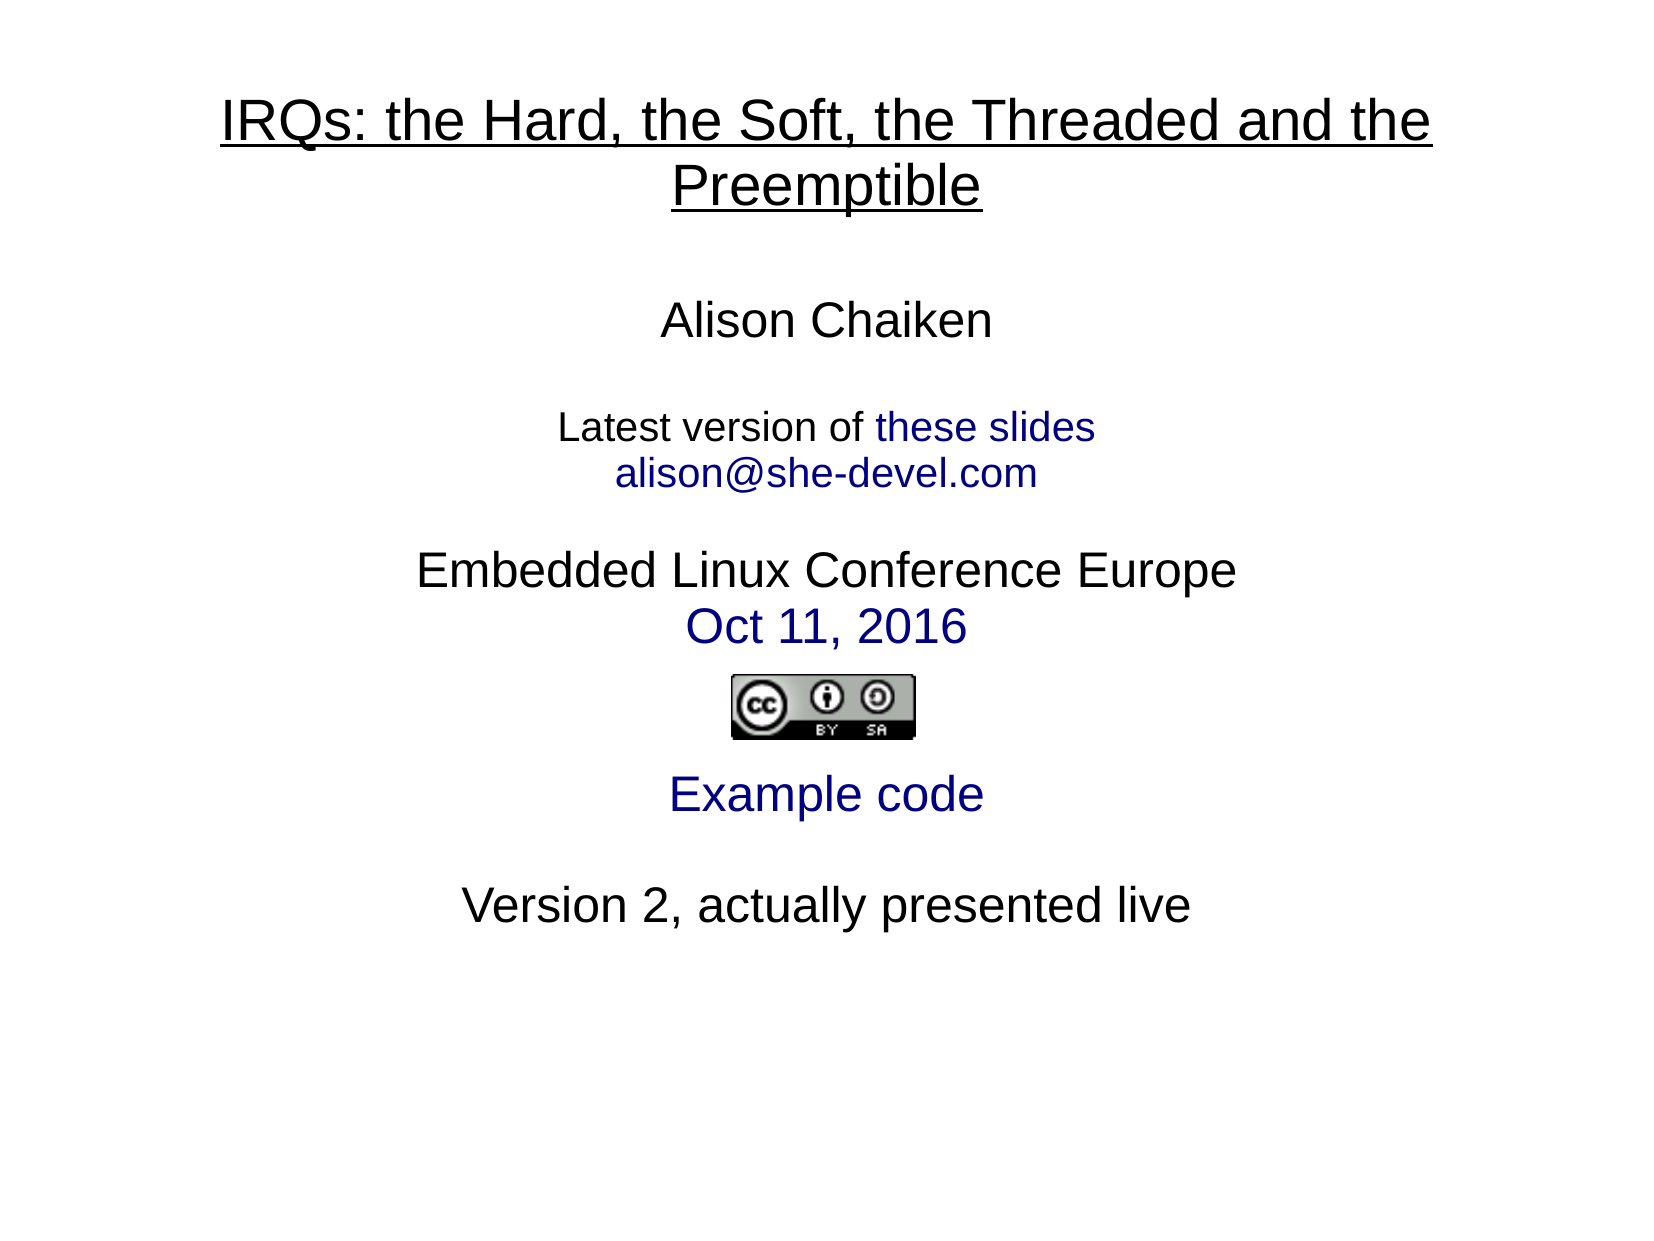

# IRQs: the Hard, the Soft, the Threaded and the Preemptible
Alison Chaiken
Latest version of these slides
alison@she-devel.com
Embedded Linux Conference Europe
Oct 11, 2016
Example code
Version 2, actually presented live